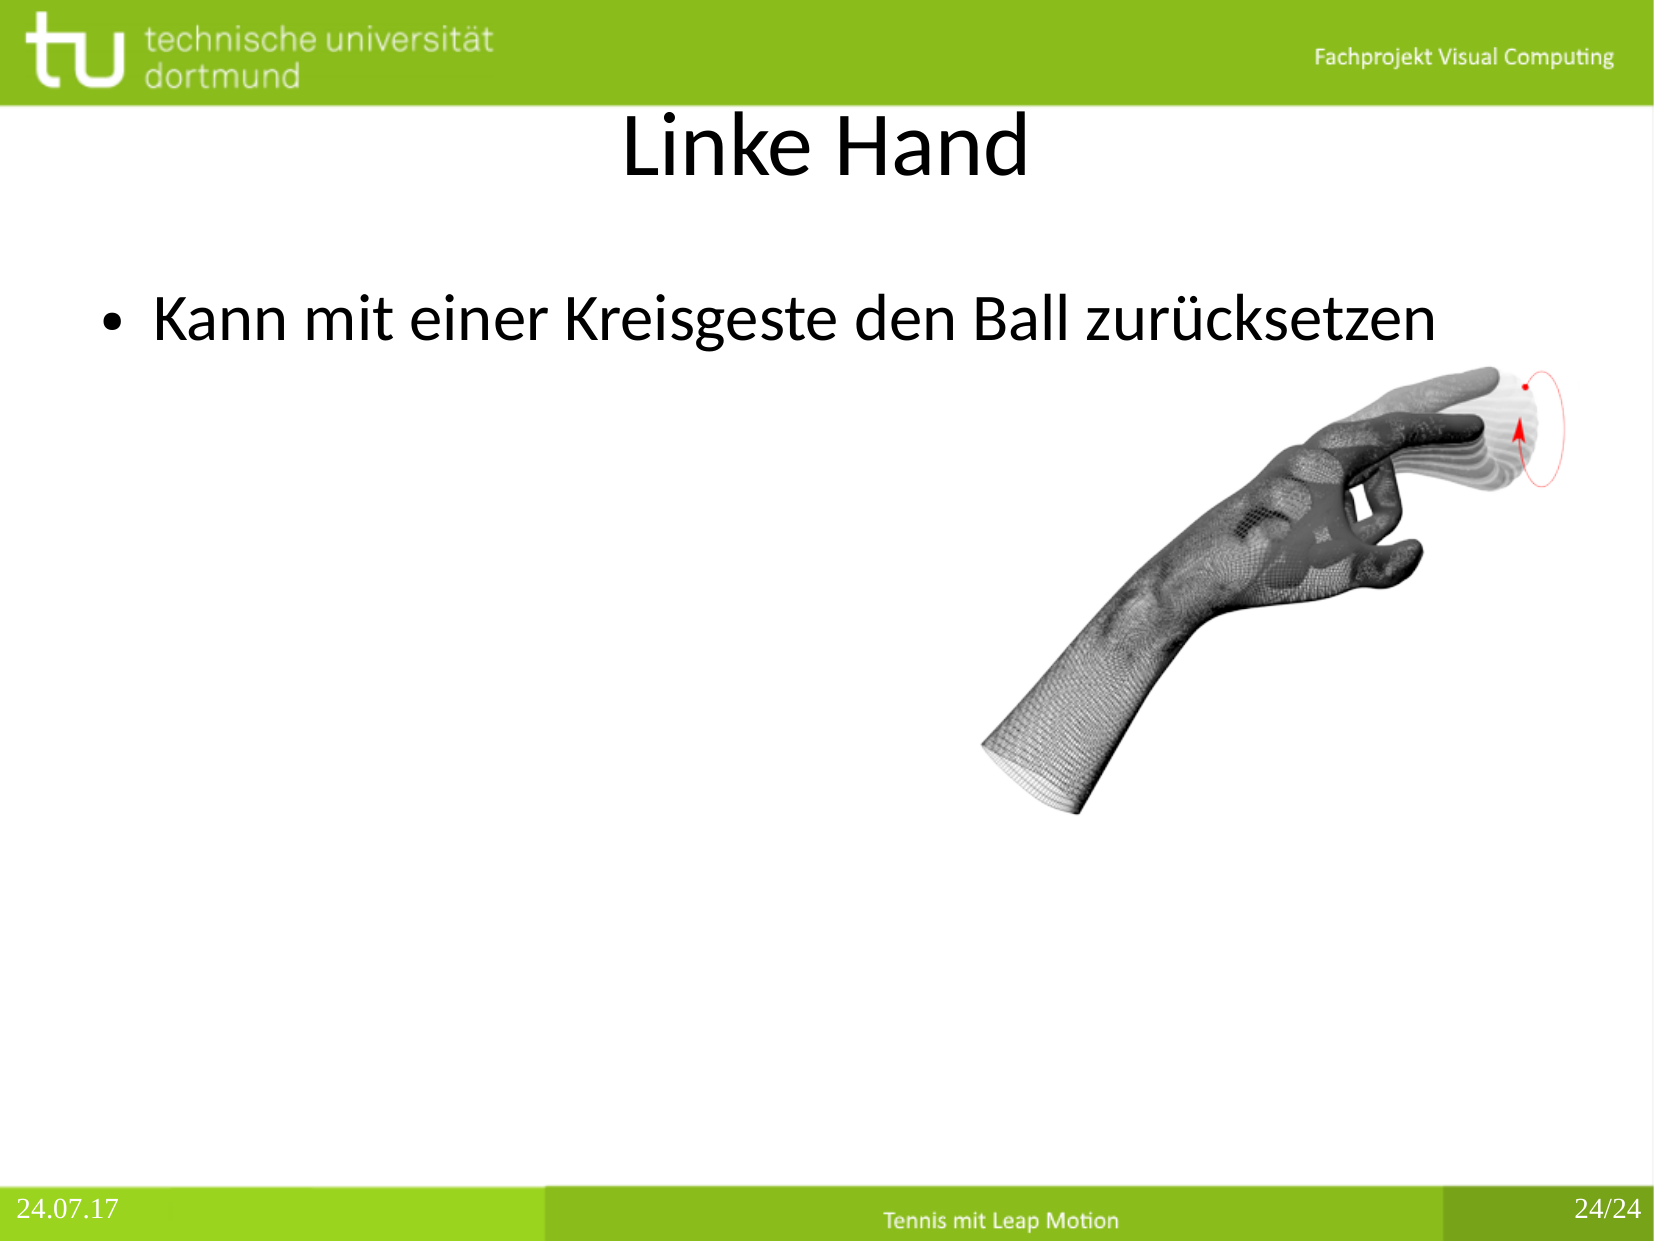

# Linke Hand
Kann mit einer Kreisgeste den Ball zurücksetzen
24.07.17
24